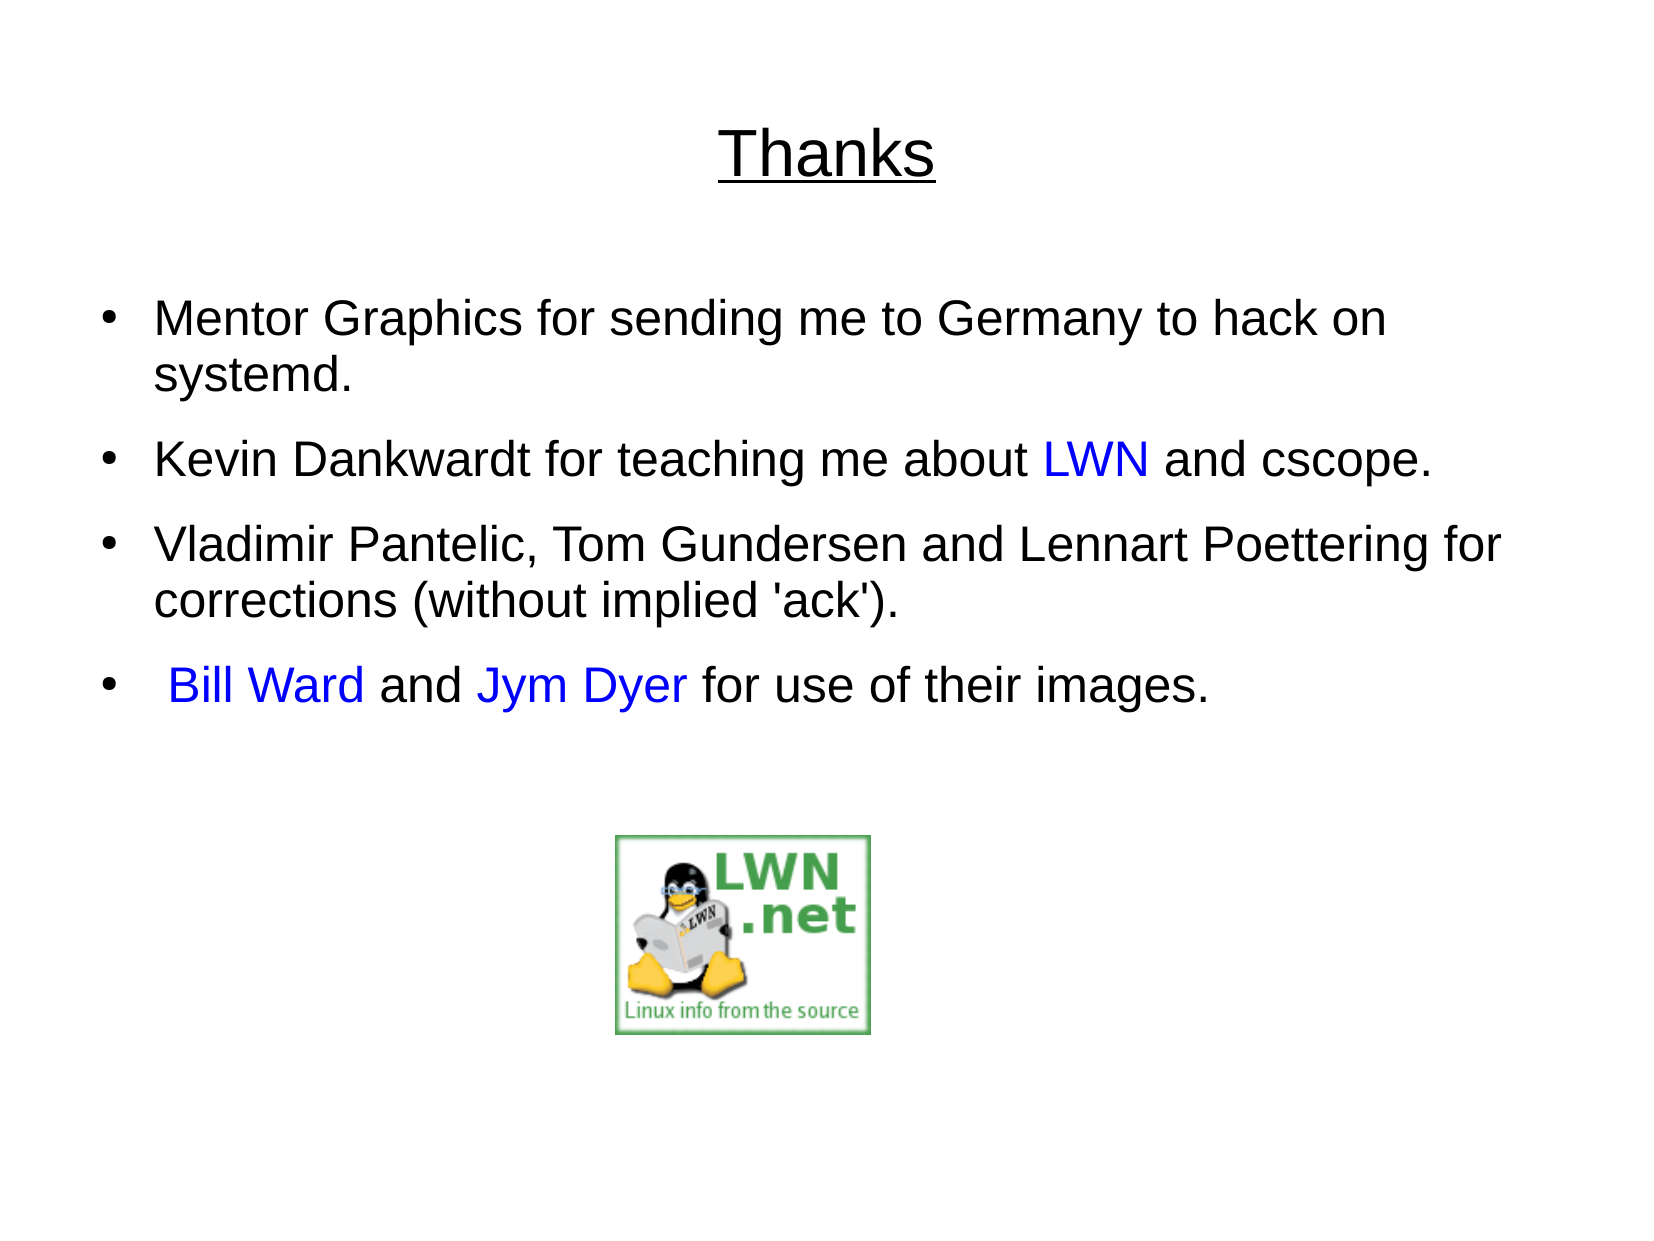

# Thanks
Mentor Graphics for sending me to Germany to hack on systemd.
Kevin Dankwardt for teaching me about LWN and cscope.
Vladimir Pantelic, Tom Gundersen and Lennart Poettering for corrections (without implied 'ack').
 Bill Ward and Jym Dyer for use of their images.